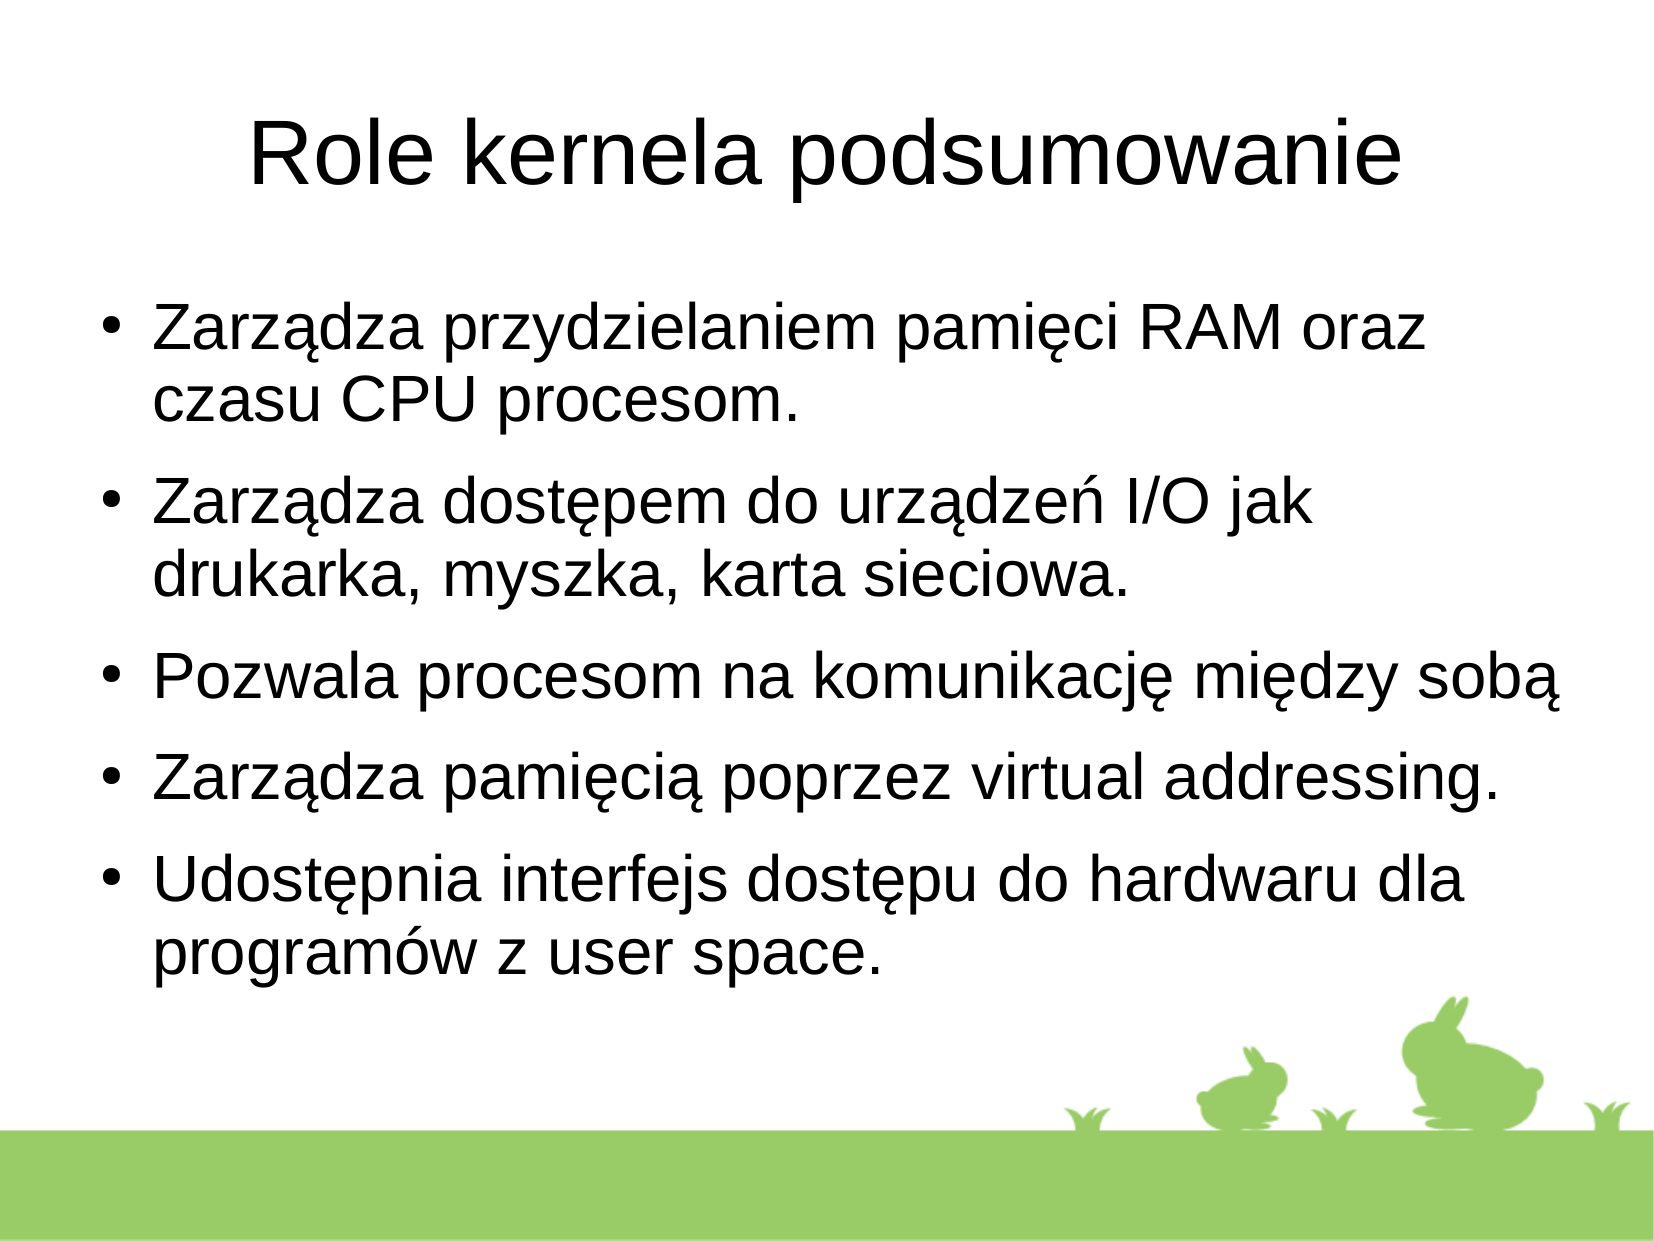

# Role kernela podsumowanie
Zarządza przydzielaniem pamięci RAM oraz czasu CPU procesom.
Zarządza dostępem do urządzeń I/O jak drukarka, myszka, karta sieciowa.
Pozwala procesom na komunikację między sobą
Zarządza pamięcią poprzez virtual addressing.
Udostępnia interfejs dostępu do hardwaru dla programów z user space.